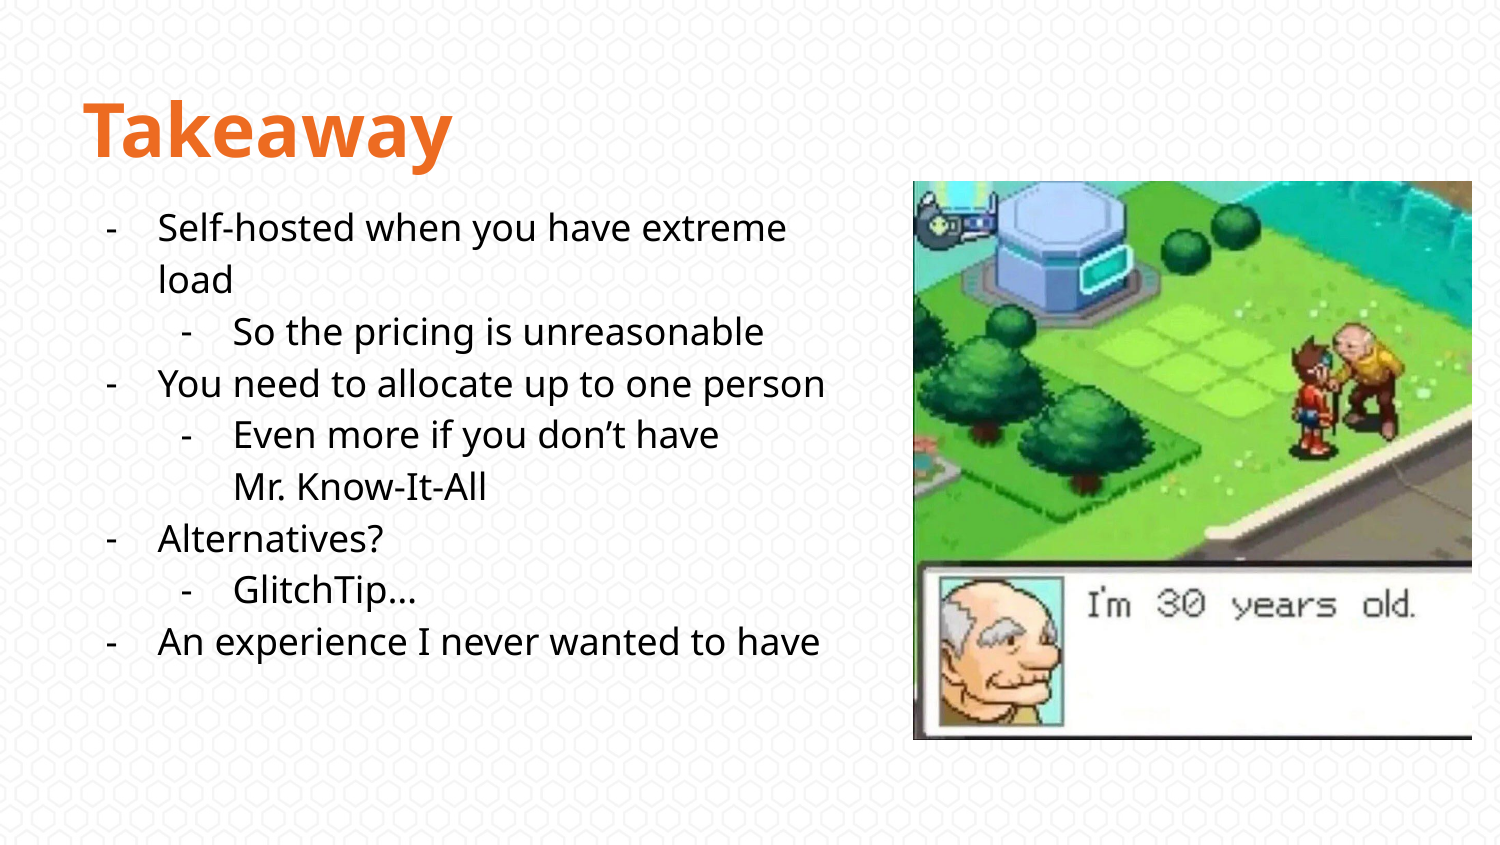

Takeaway
# Self-hosted when you have extreme load
So the pricing is unreasonable
You need to allocate up to one person
Even more if you don’t have
Mr. Know-It-All
Alternatives?
GlitchTip…
An experience I never wanted to have